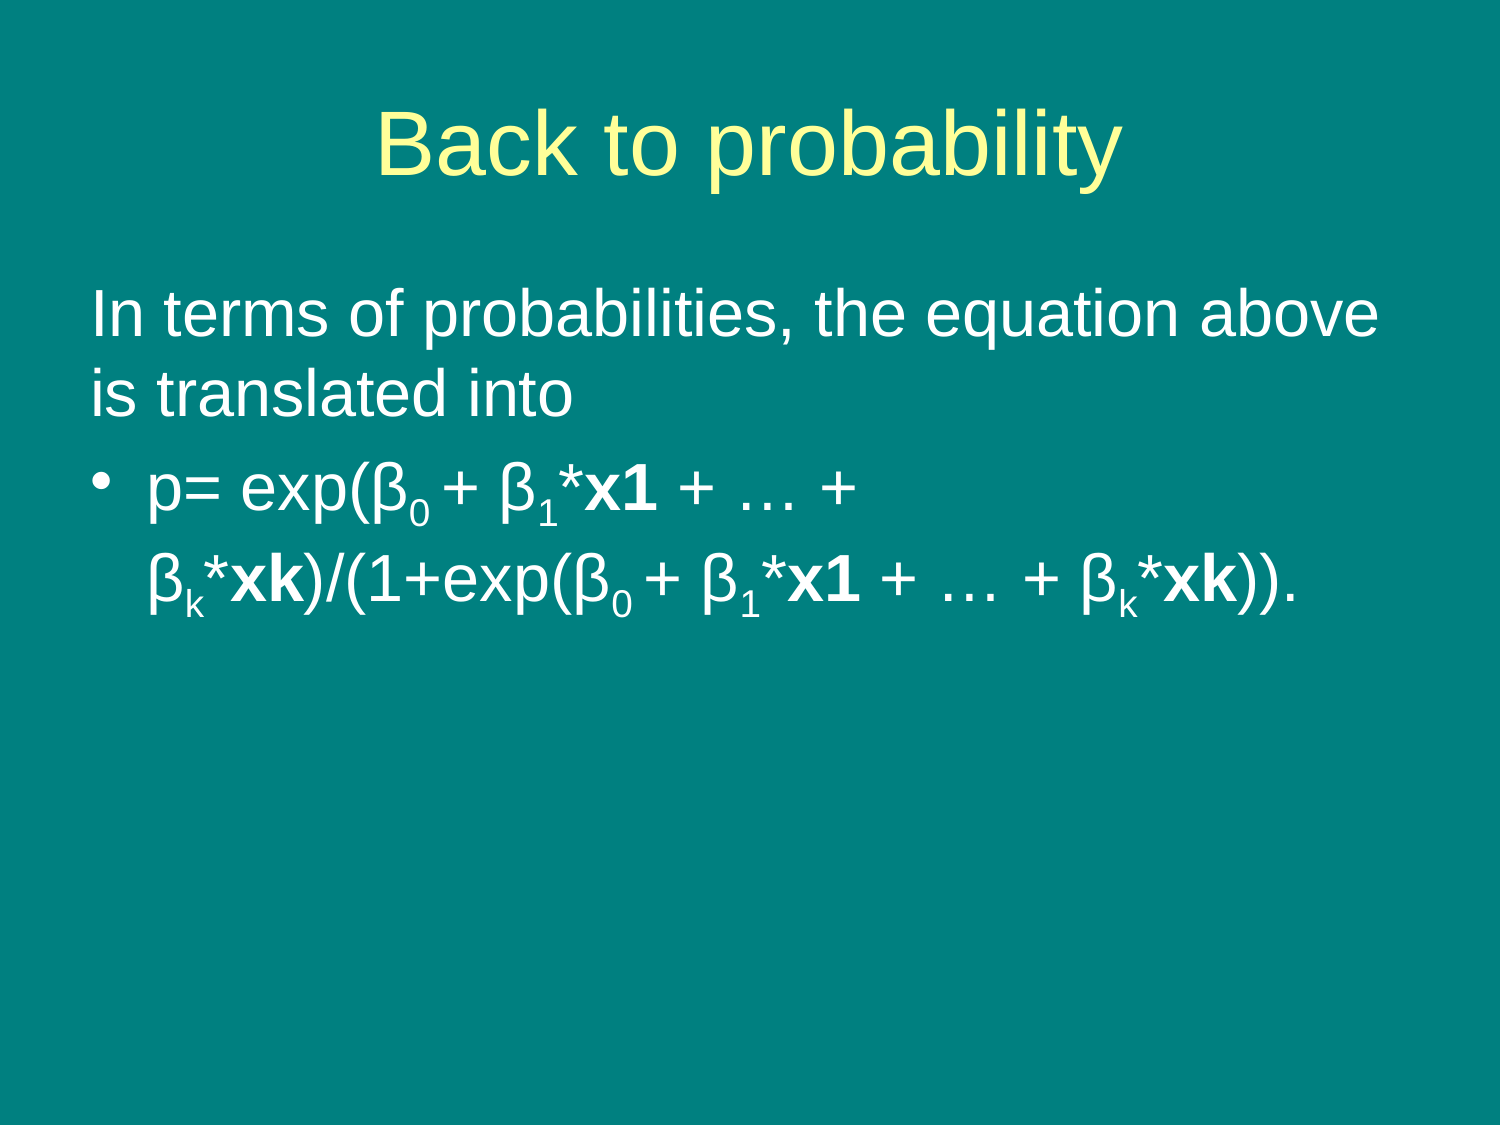

# Back to probability
In terms of probabilities, the equation above is translated into
p= exp(β0 + β1*x1 + … + βk*xk)/(1+exp(β0 + β1*x1 + … + βk*xk)).